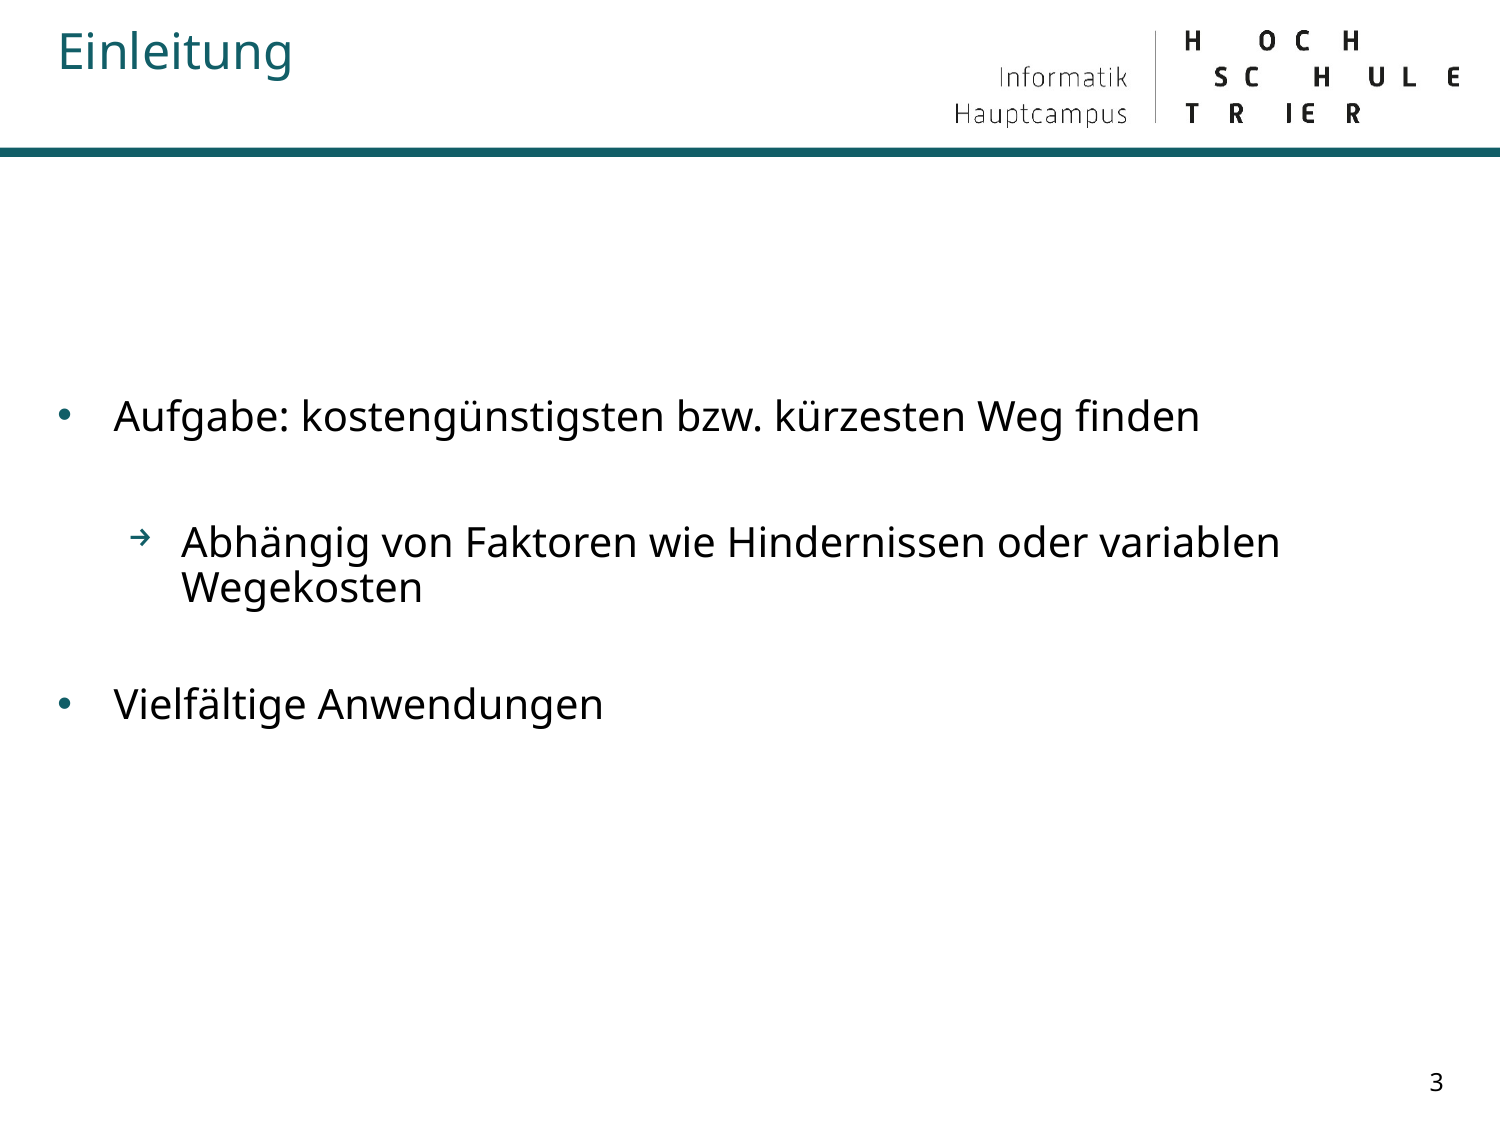

Einleitung
# Aufgabe: kostengünstigsten bzw. kürzesten Weg finden
Abhängig von Faktoren wie Hindernissen oder variablen Wegekosten
Vielfältige Anwendungen